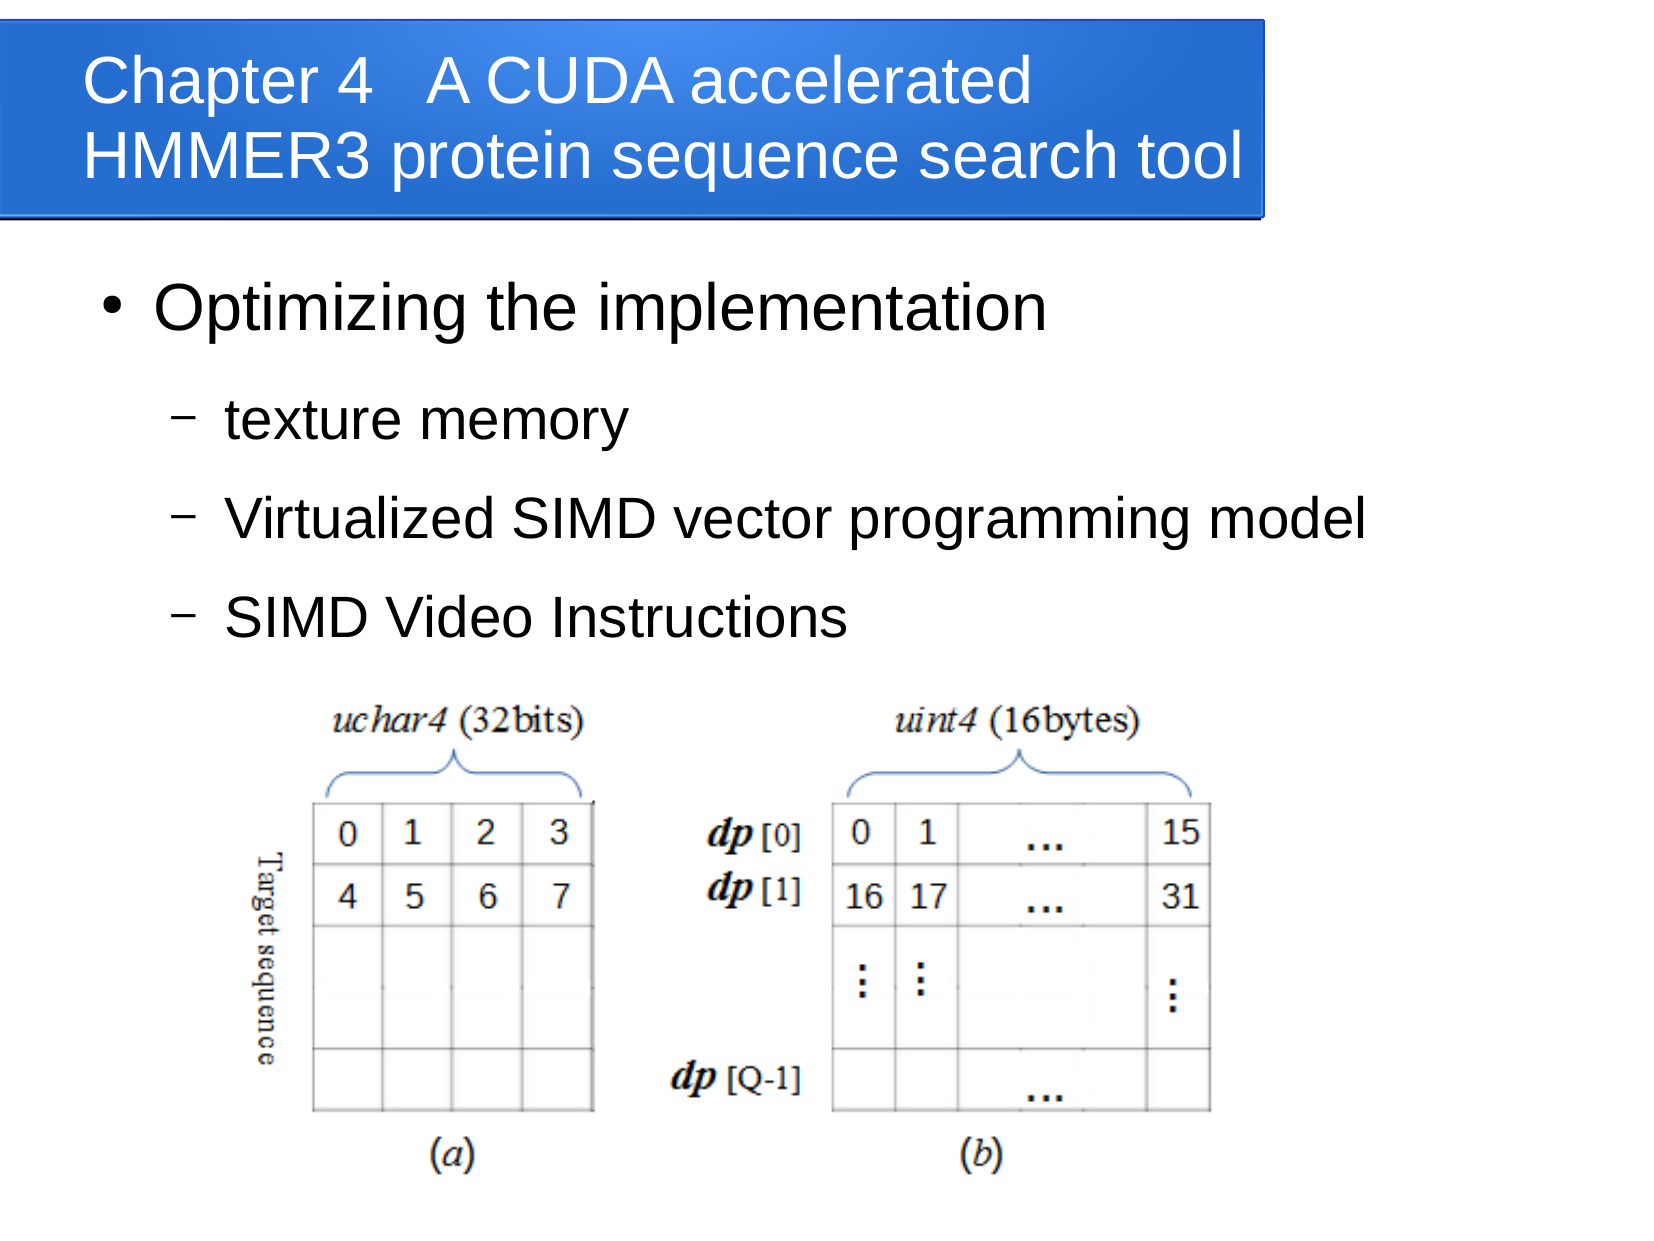

# Chapter 4 A CUDA accelerated HMMER3 protein sequence search tool
Optimizing the implementation
texture memory
Virtualized SIMD vector programming model
SIMD Video Instructions